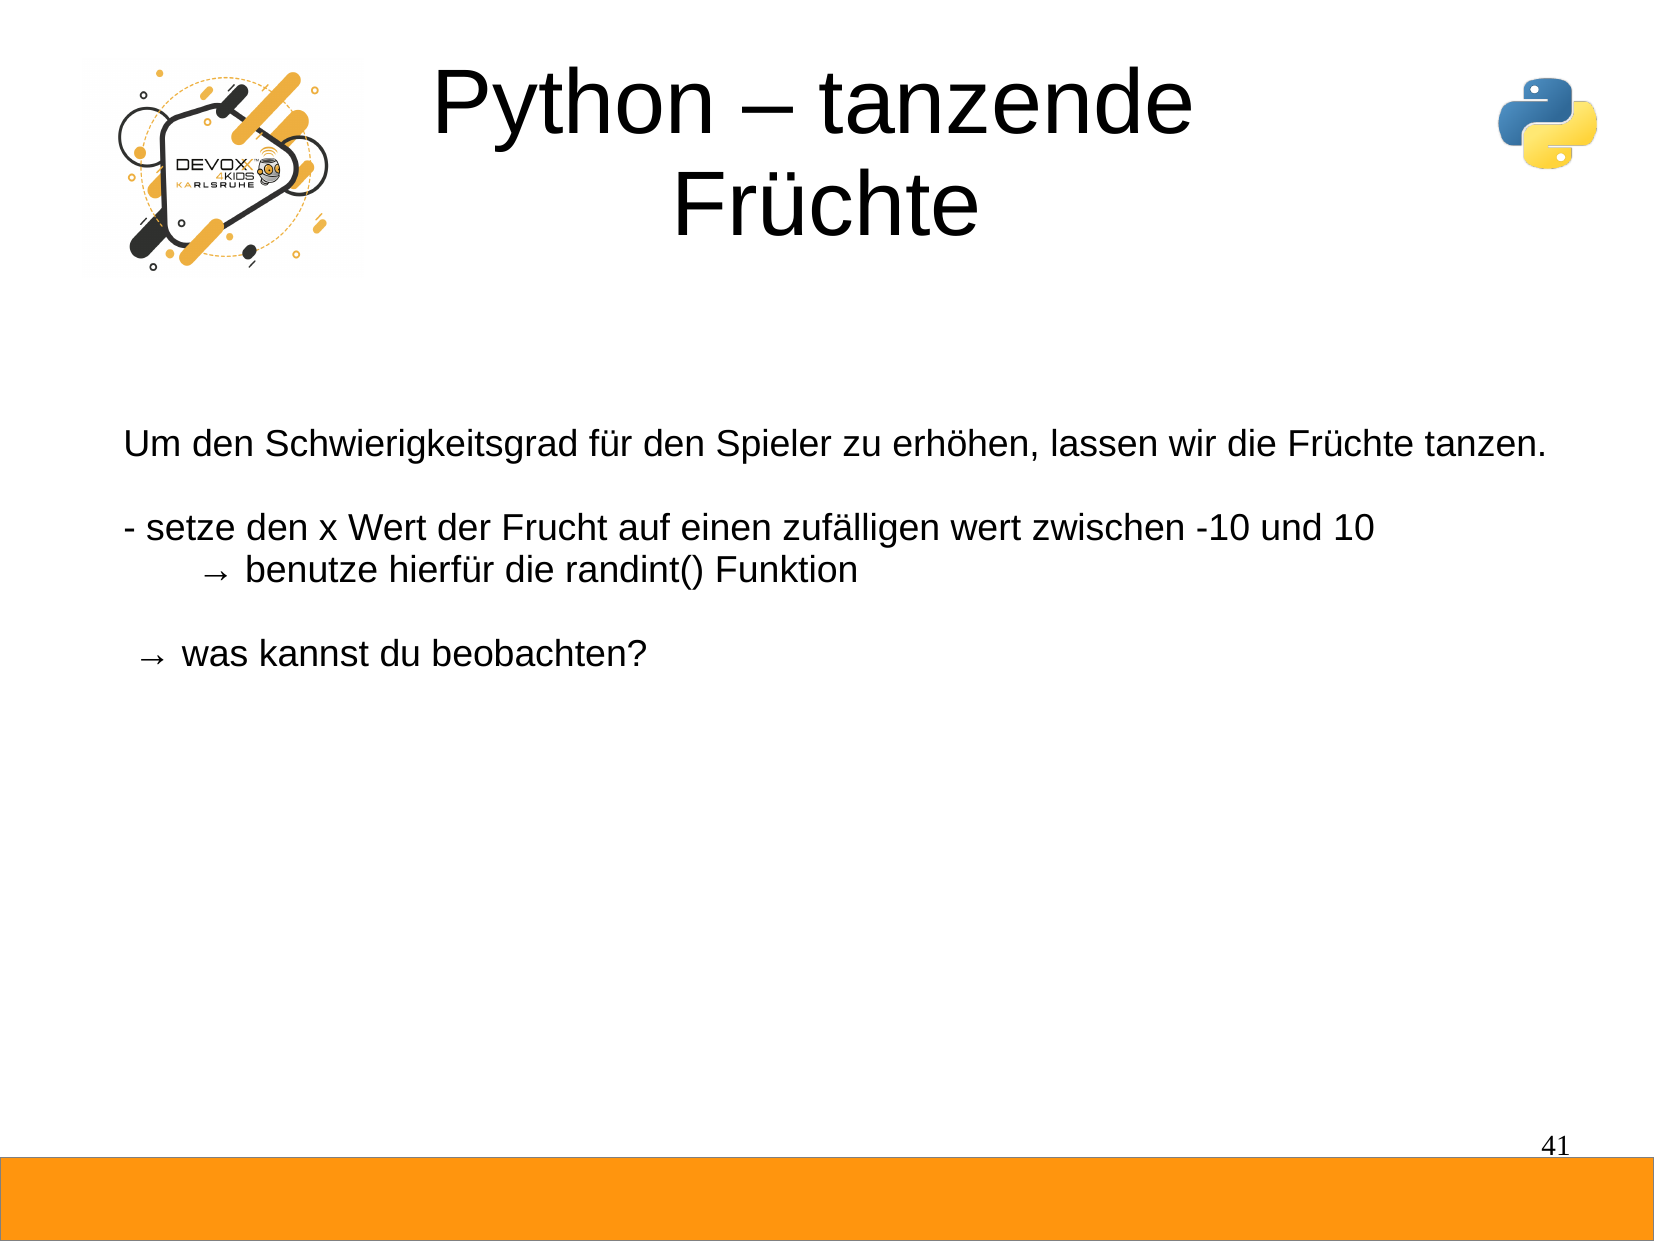

# Python – tanzende Früchte
Um den Schwierigkeitsgrad für den Spieler zu erhöhen, lassen wir die Früchte tanzen.
- setze den x Wert der Frucht auf einen zufälligen wert zwischen -10 und 10
	→ benutze hierfür die randint() Funktion
 → was kannst du beobachten?
41